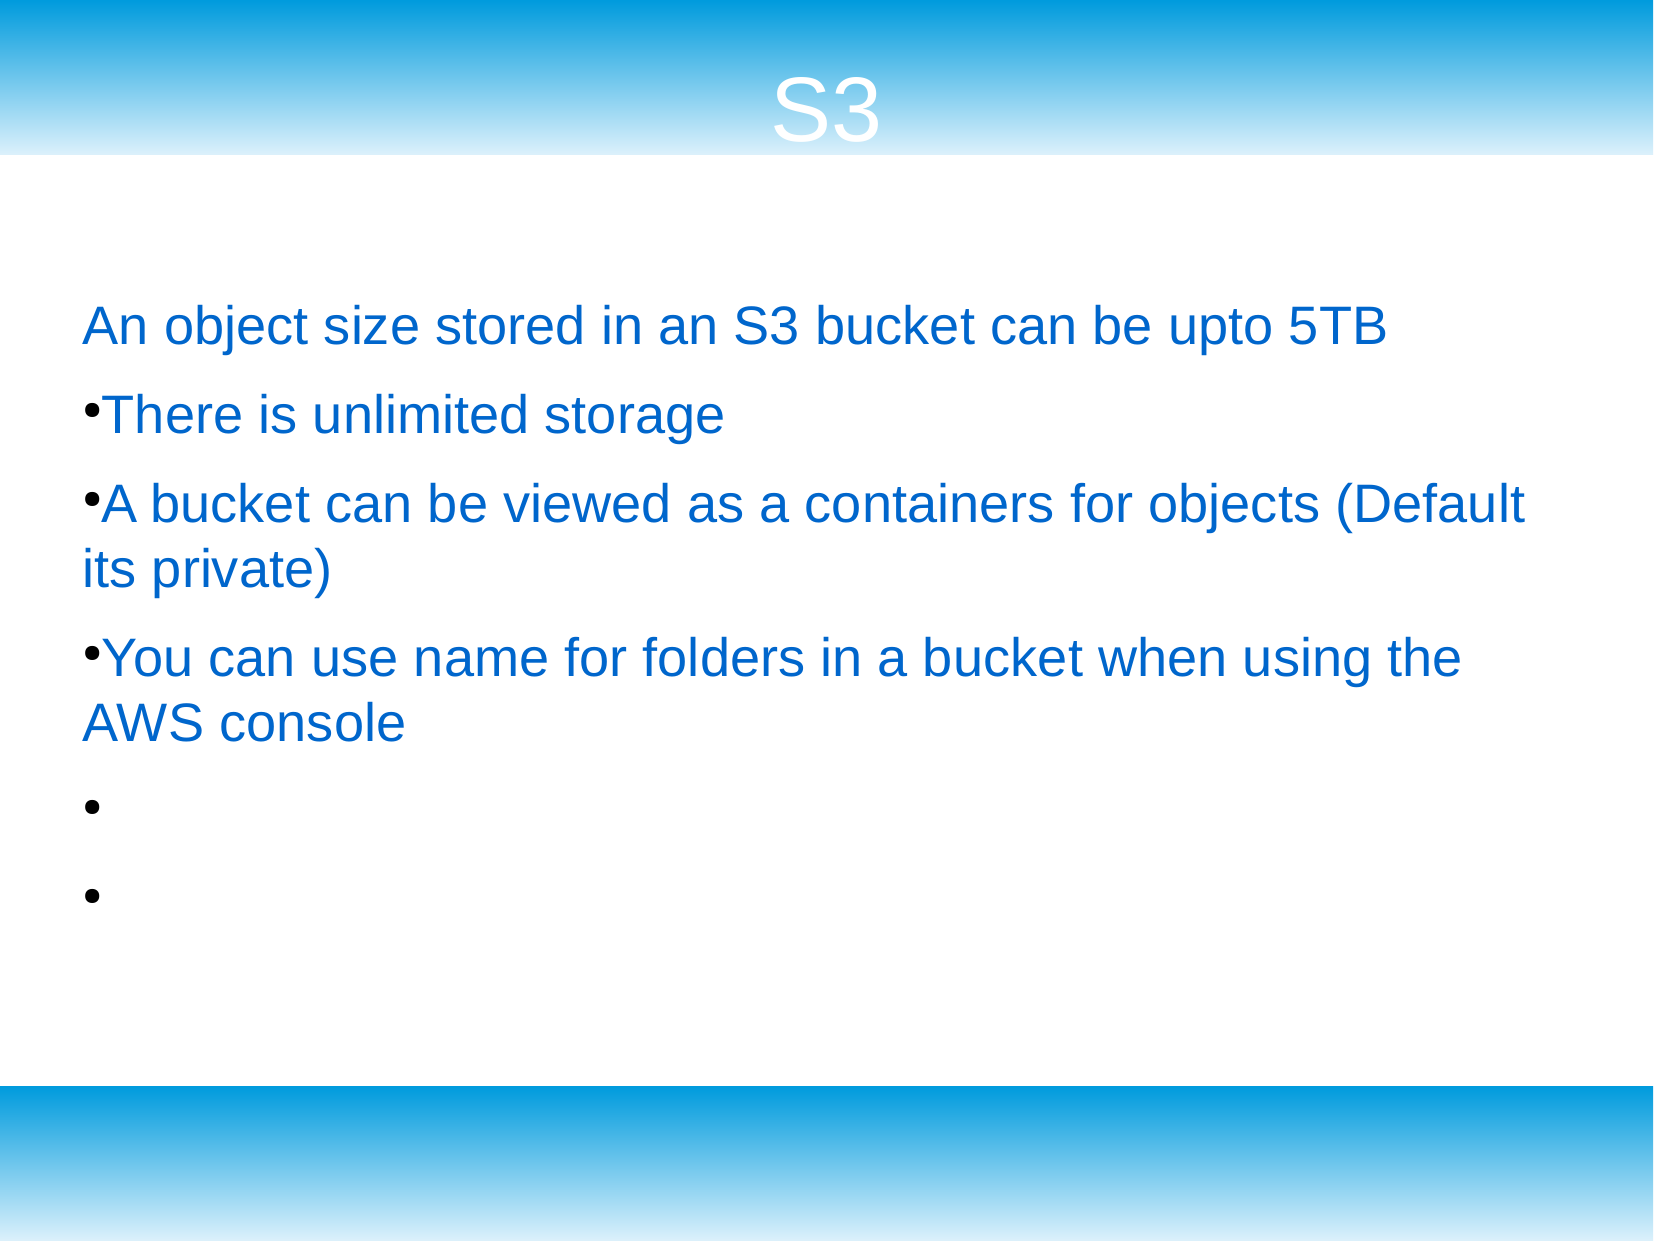

# S3
An object size stored in an S3 bucket can be upto 5TB
There is unlimited storage
A bucket can be viewed as a containers for objects (Default its private)
You can use name for folders in a bucket when using the AWS console